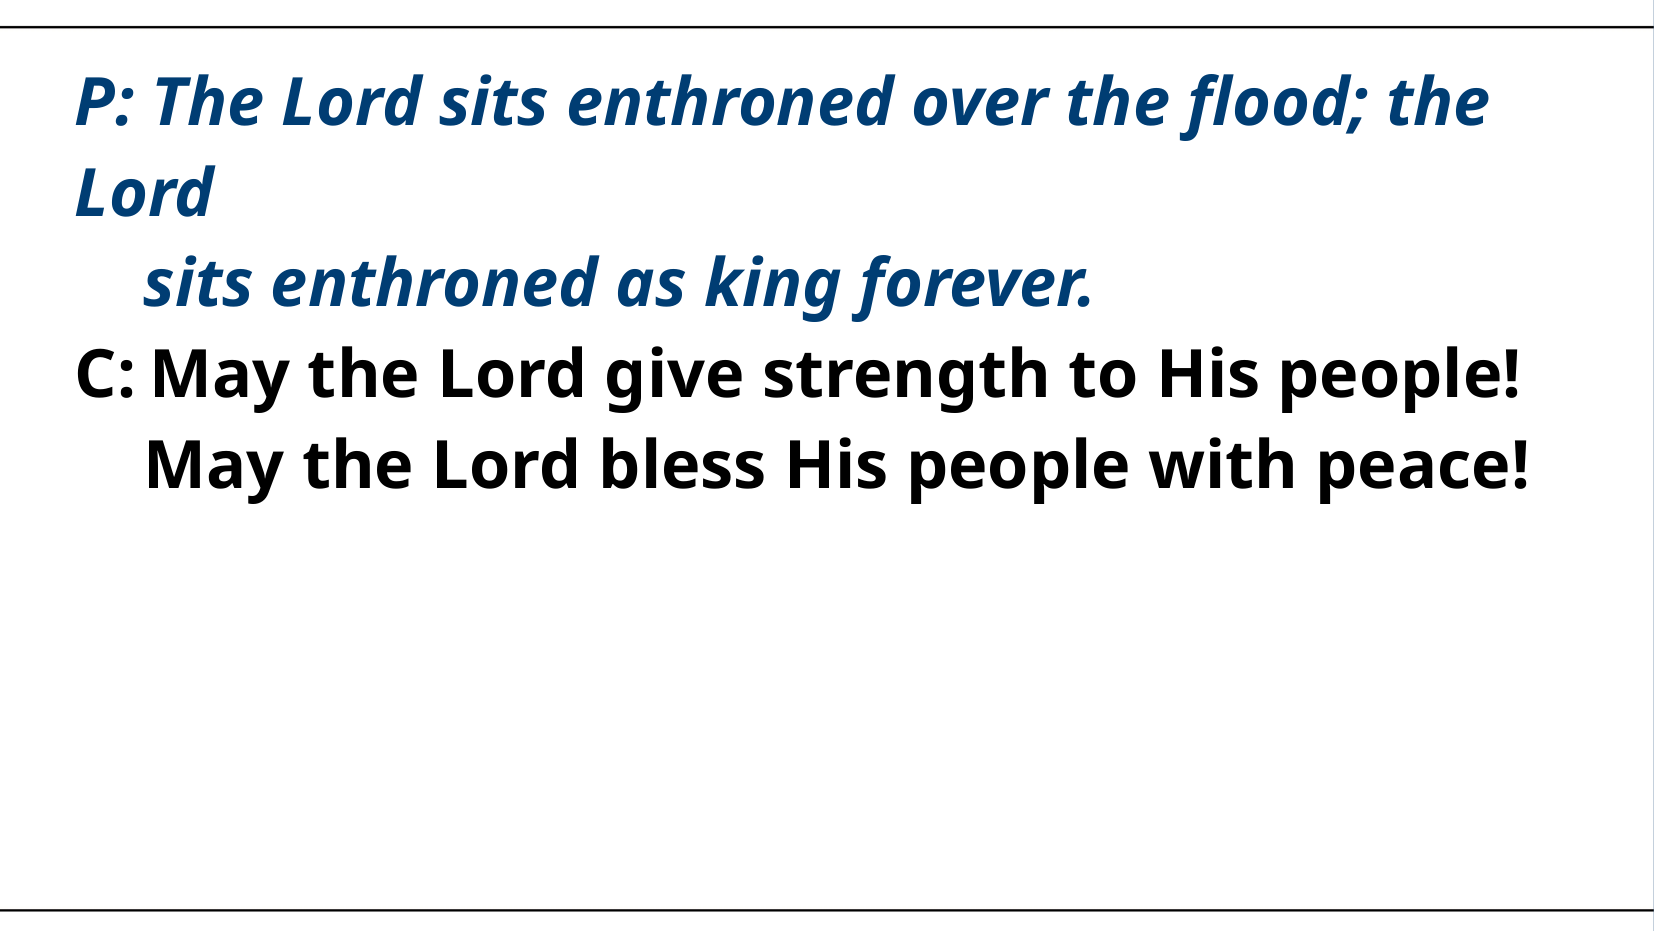

P: The Lord sits enthroned over the flood; the Lord
 sits enthroned as king forever.
C:	May the Lord give strength to His people!
 May the Lord bless His people with peace!